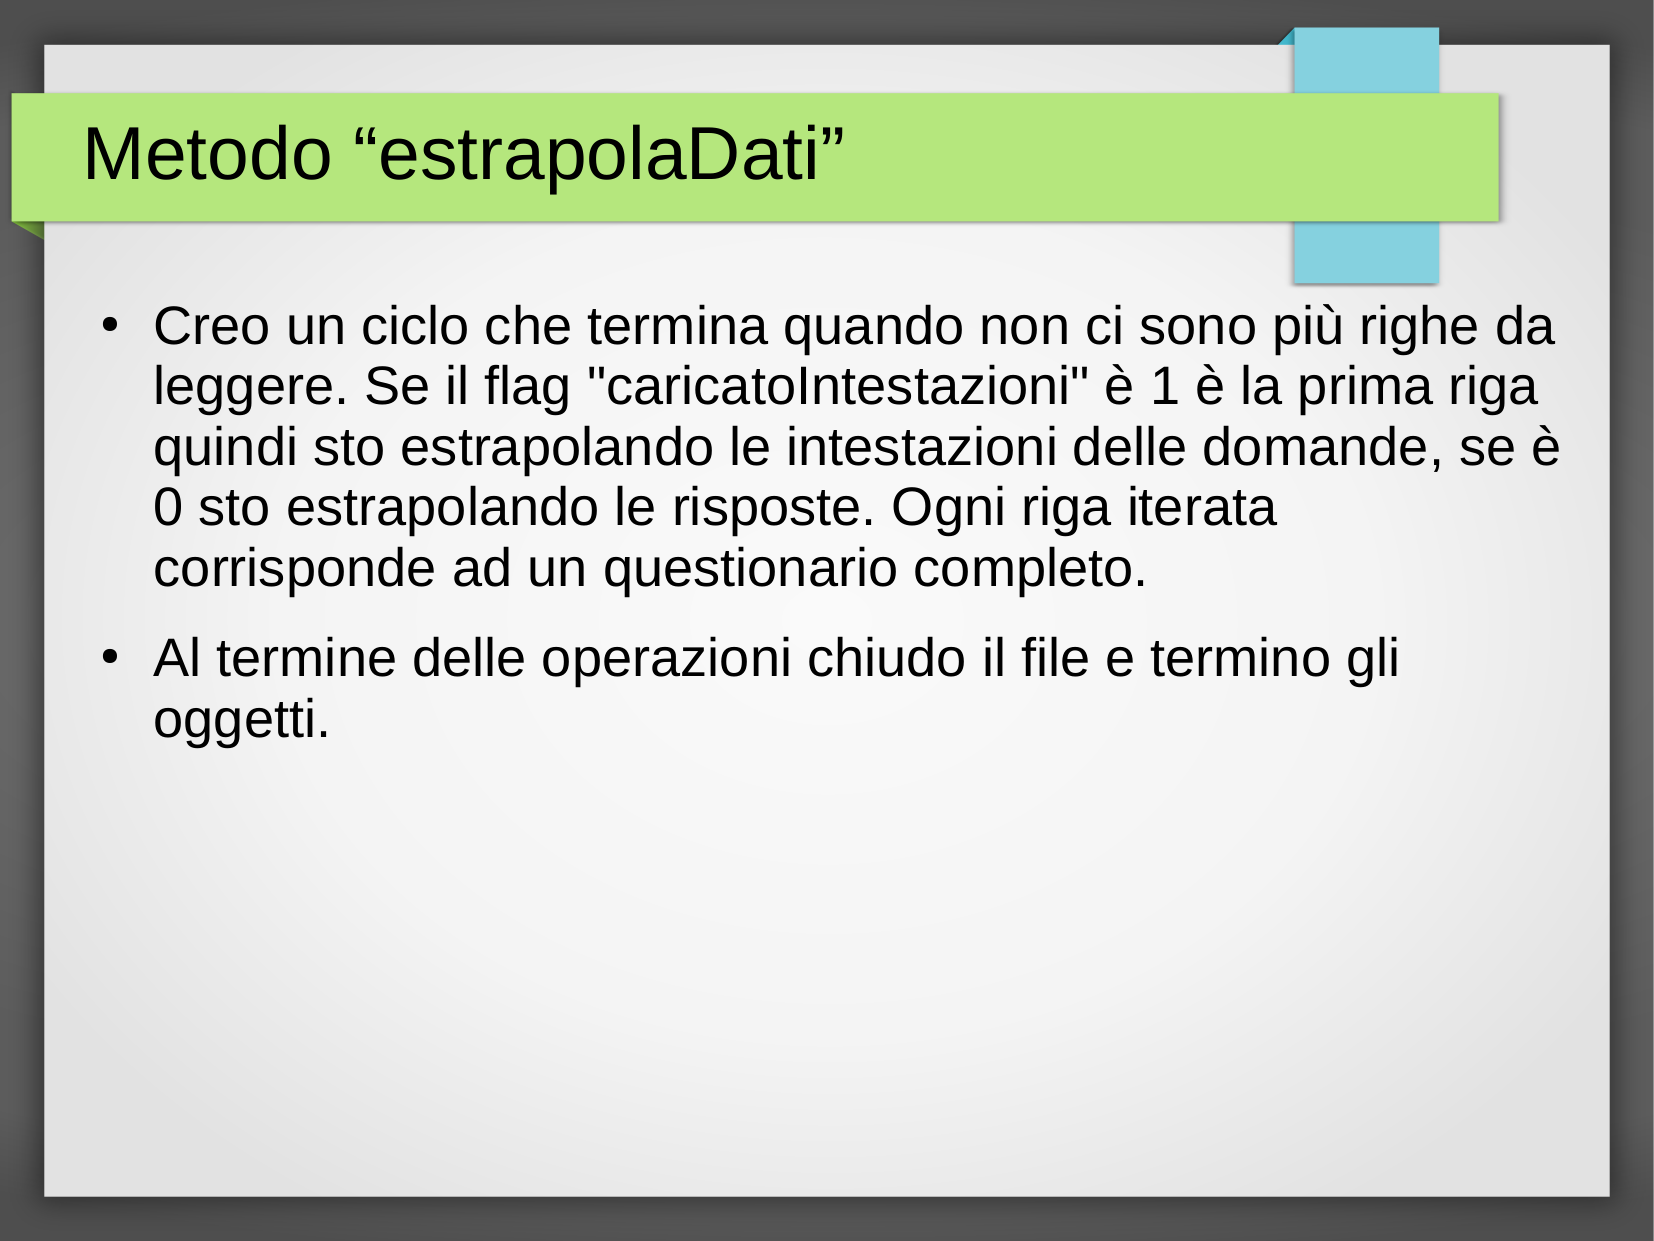

# Metodo “estrapolaDati”
Creo un ciclo che termina quando non ci sono più righe da leggere. Se il flag "caricatoIntestazioni" è 1 è la prima riga quindi sto estrapolando le intestazioni delle domande, se è 0 sto estrapolando le risposte. Ogni riga iterata corrisponde ad un questionario completo.
Al termine delle operazioni chiudo il file e termino gli oggetti.